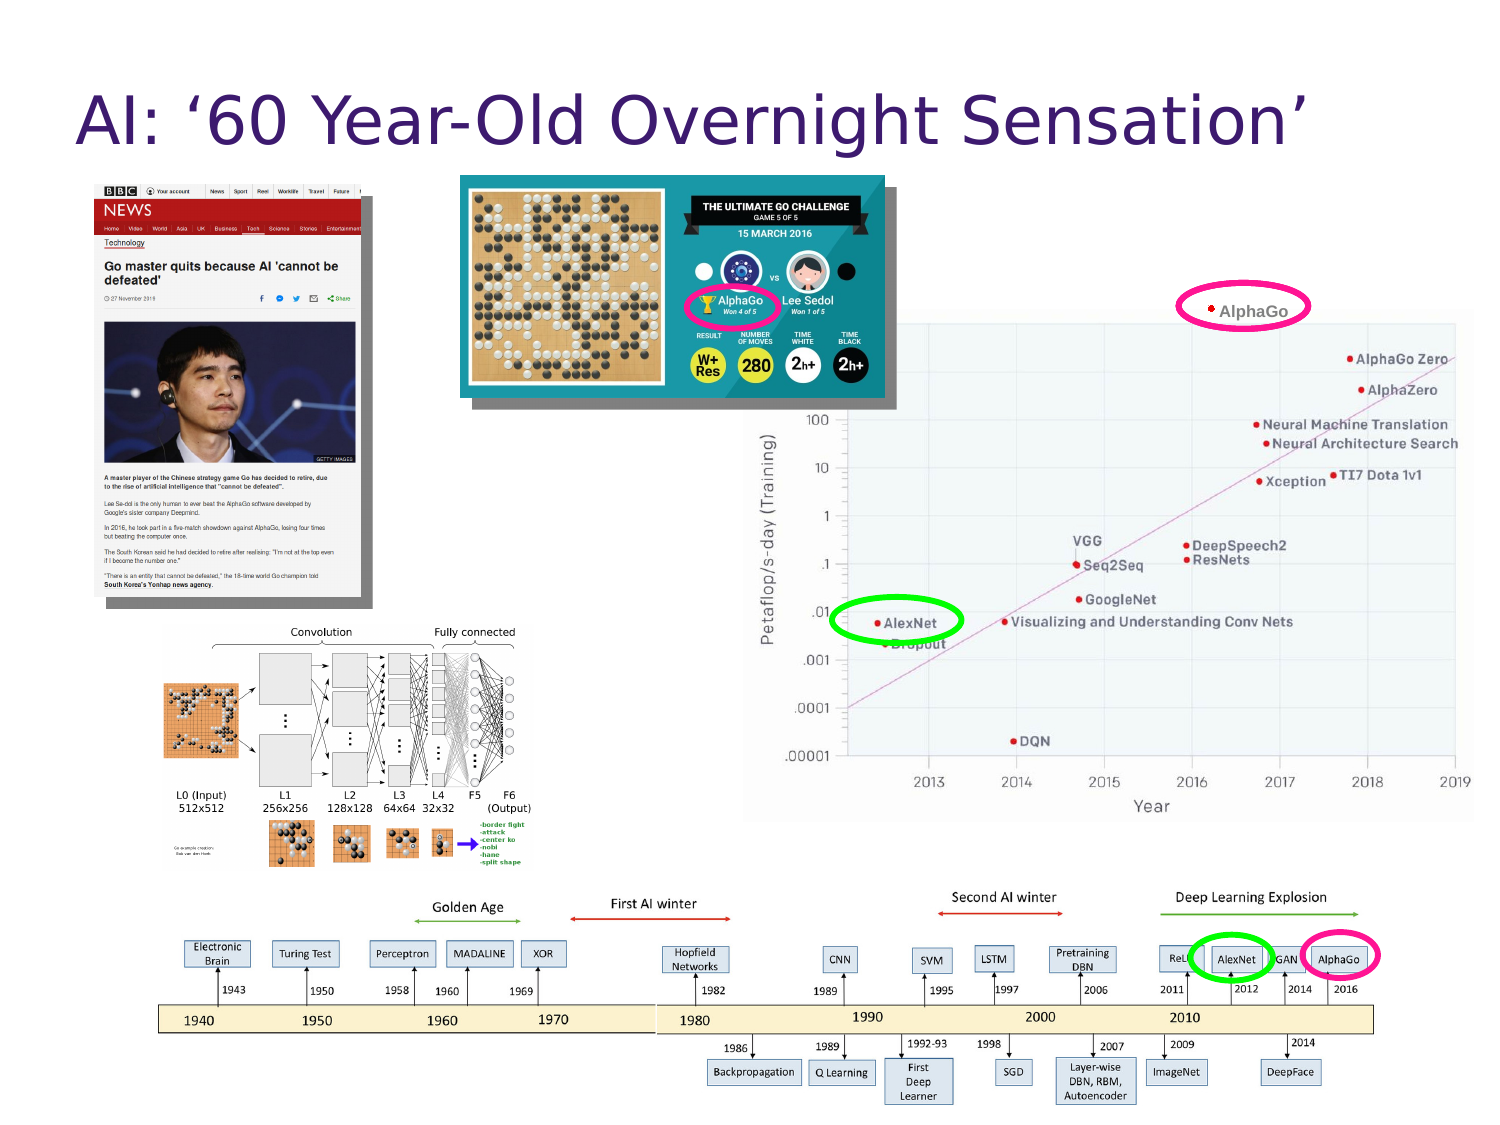

# AI: ‘60 Year-Old Overnight Sensation’
AlphaGo